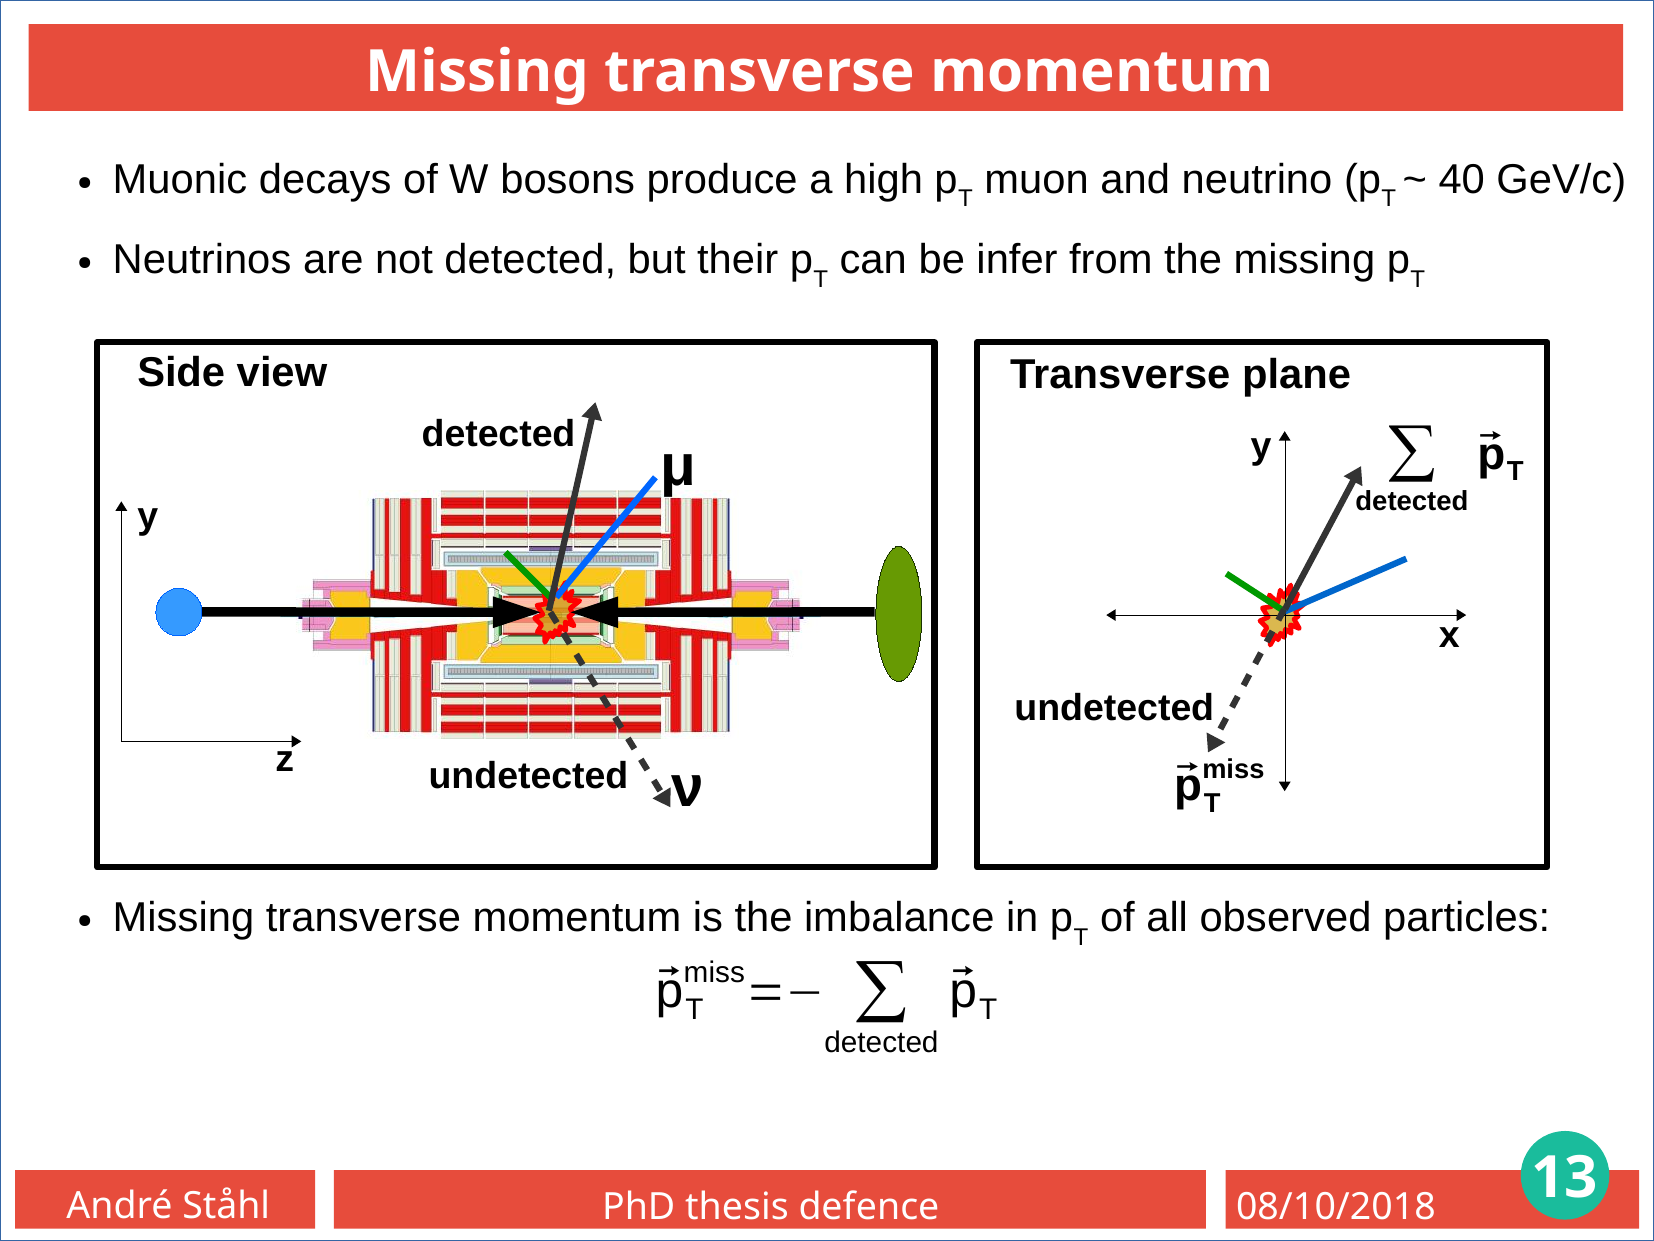

# Missing transverse momentum
Muonic decays of W bosons produce a high pT muon and neutrino (pT ~ 40 GeV/c)
Neutrinos are not detected, but their pT can be infer from the missing pT
Transverse plane
Side view
detected
μ
ν
y
x
undetected
y
z
undetected
Missing transverse momentum is the imbalance in pT of all observed particles:
13
08/10/2018